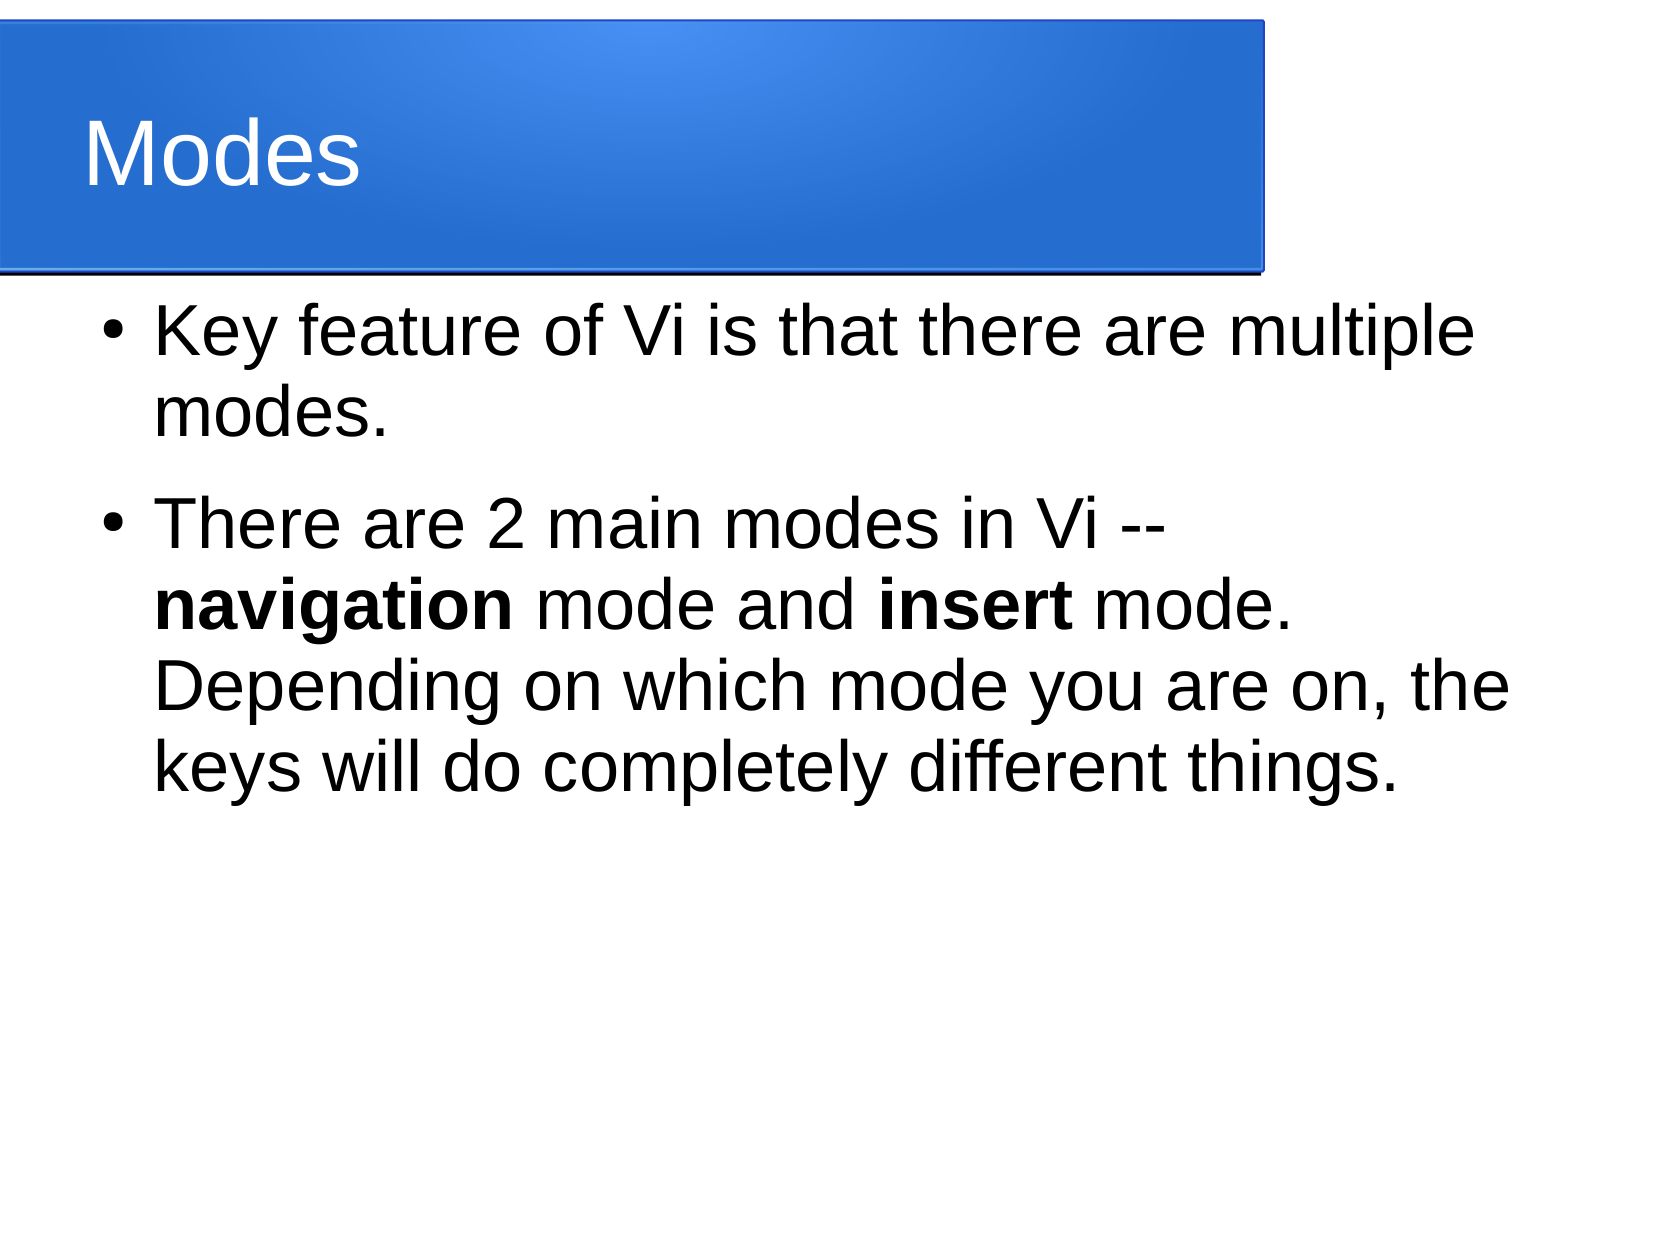

# Modes
Key feature of Vi is that there are multiple modes.
There are 2 main modes in Vi -- navigation mode and insert mode. Depending on which mode you are on, the keys will do completely different things.